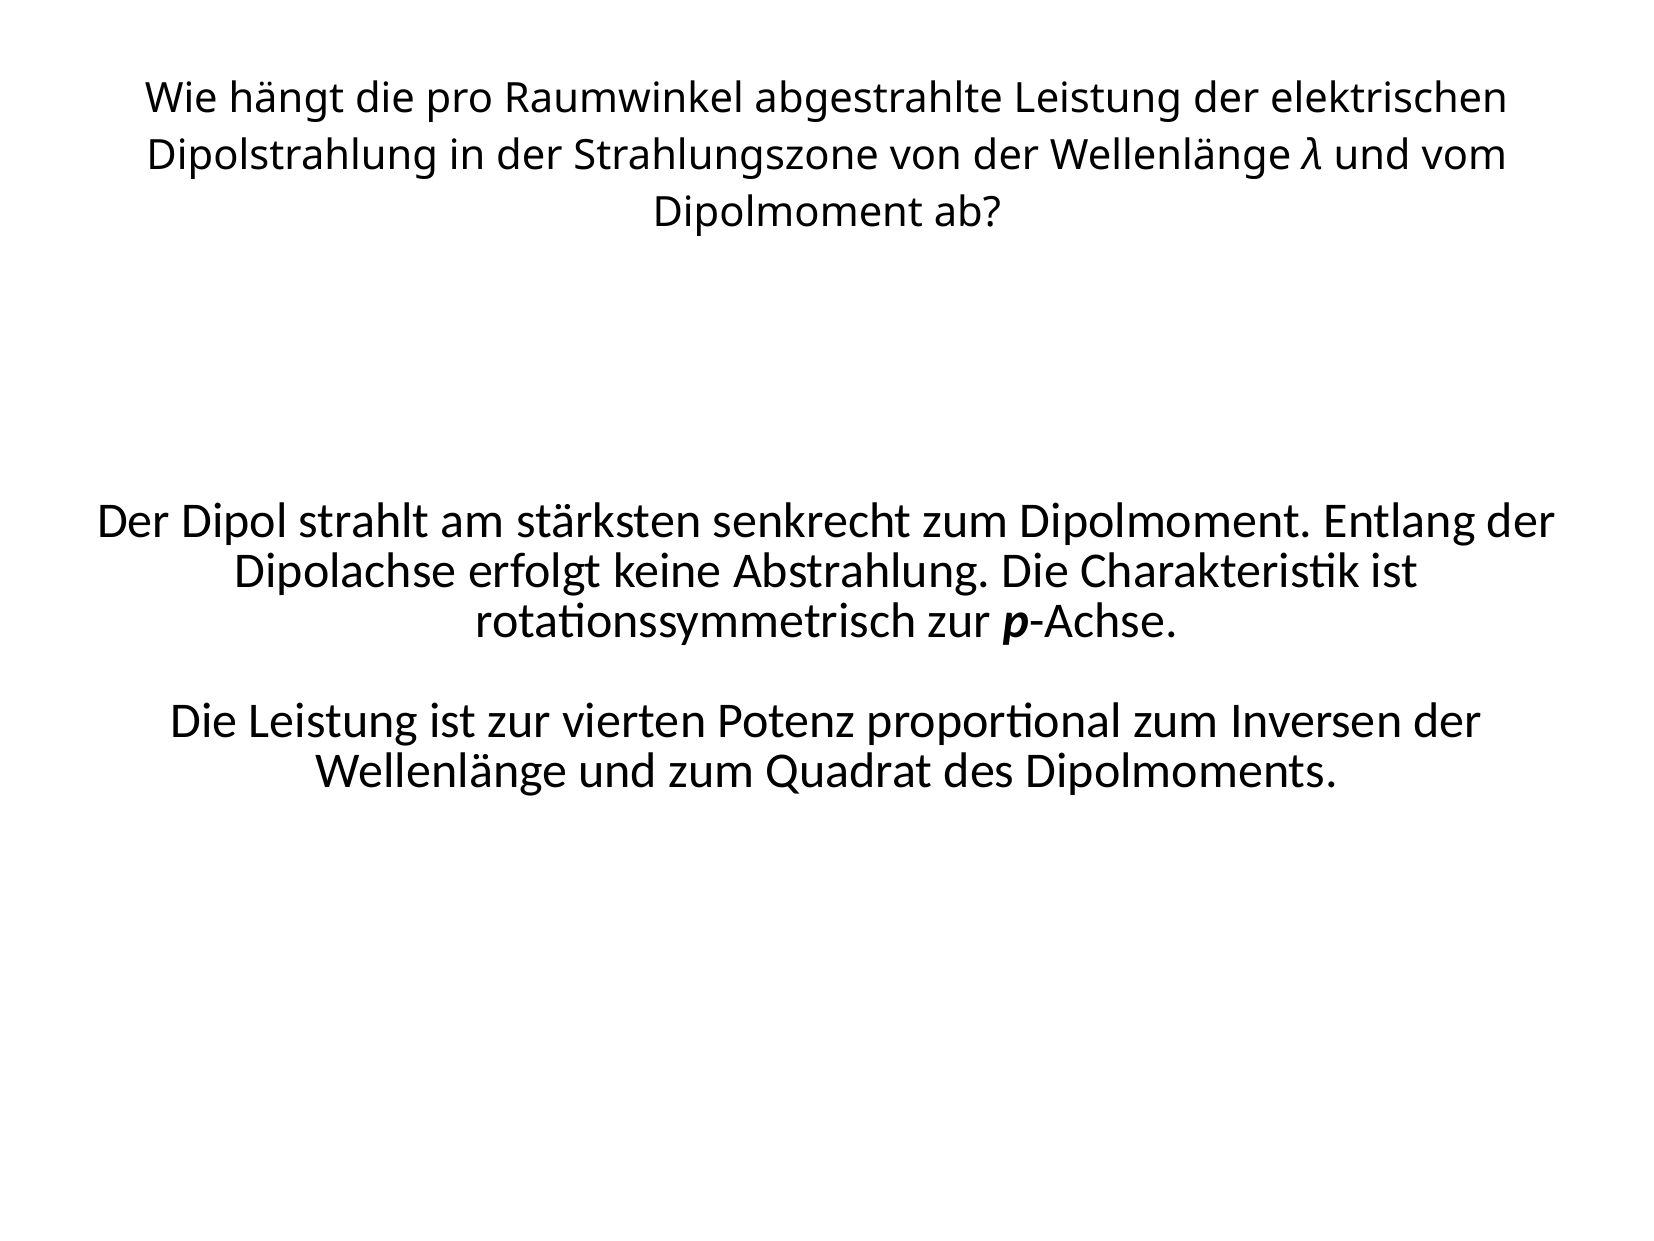

# Wie hängt die pro Raumwinkel abgestrahlte Leistung der elektrischen Dipolstrahlung in der Strahlungszone von der Wellenlänge λ und vom Dipolmoment ab?
Der Dipol strahlt am stärksten senkrecht zum Dipolmoment. Entlang der Dipolachse erfolgt keine Abstrahlung. Die Charakteristik ist rotationssymmetrisch zur p-Achse.
Die Leistung ist zur vierten Potenz proportional zum Inversen der Wellenlänge und zum Quadrat des Dipolmoments.